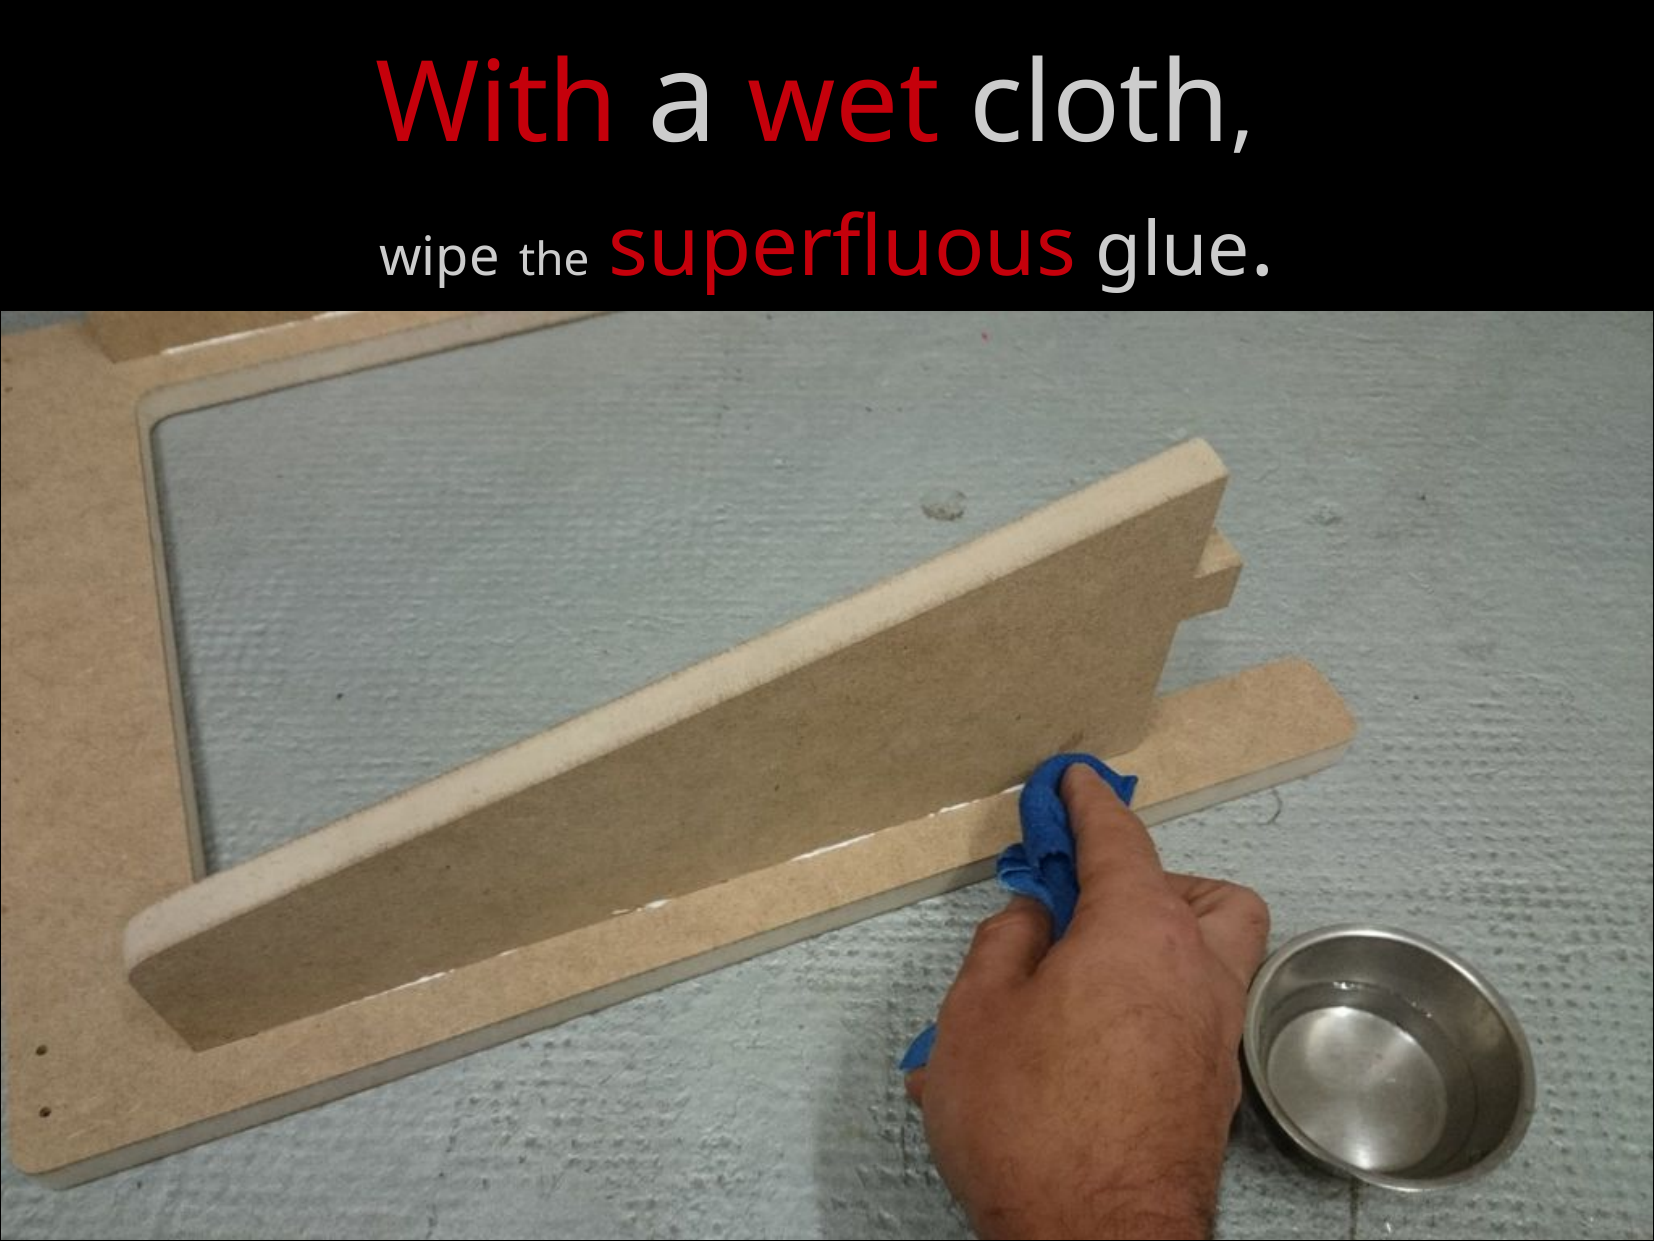

# With a wet cloth, wipe the superfluous glue.